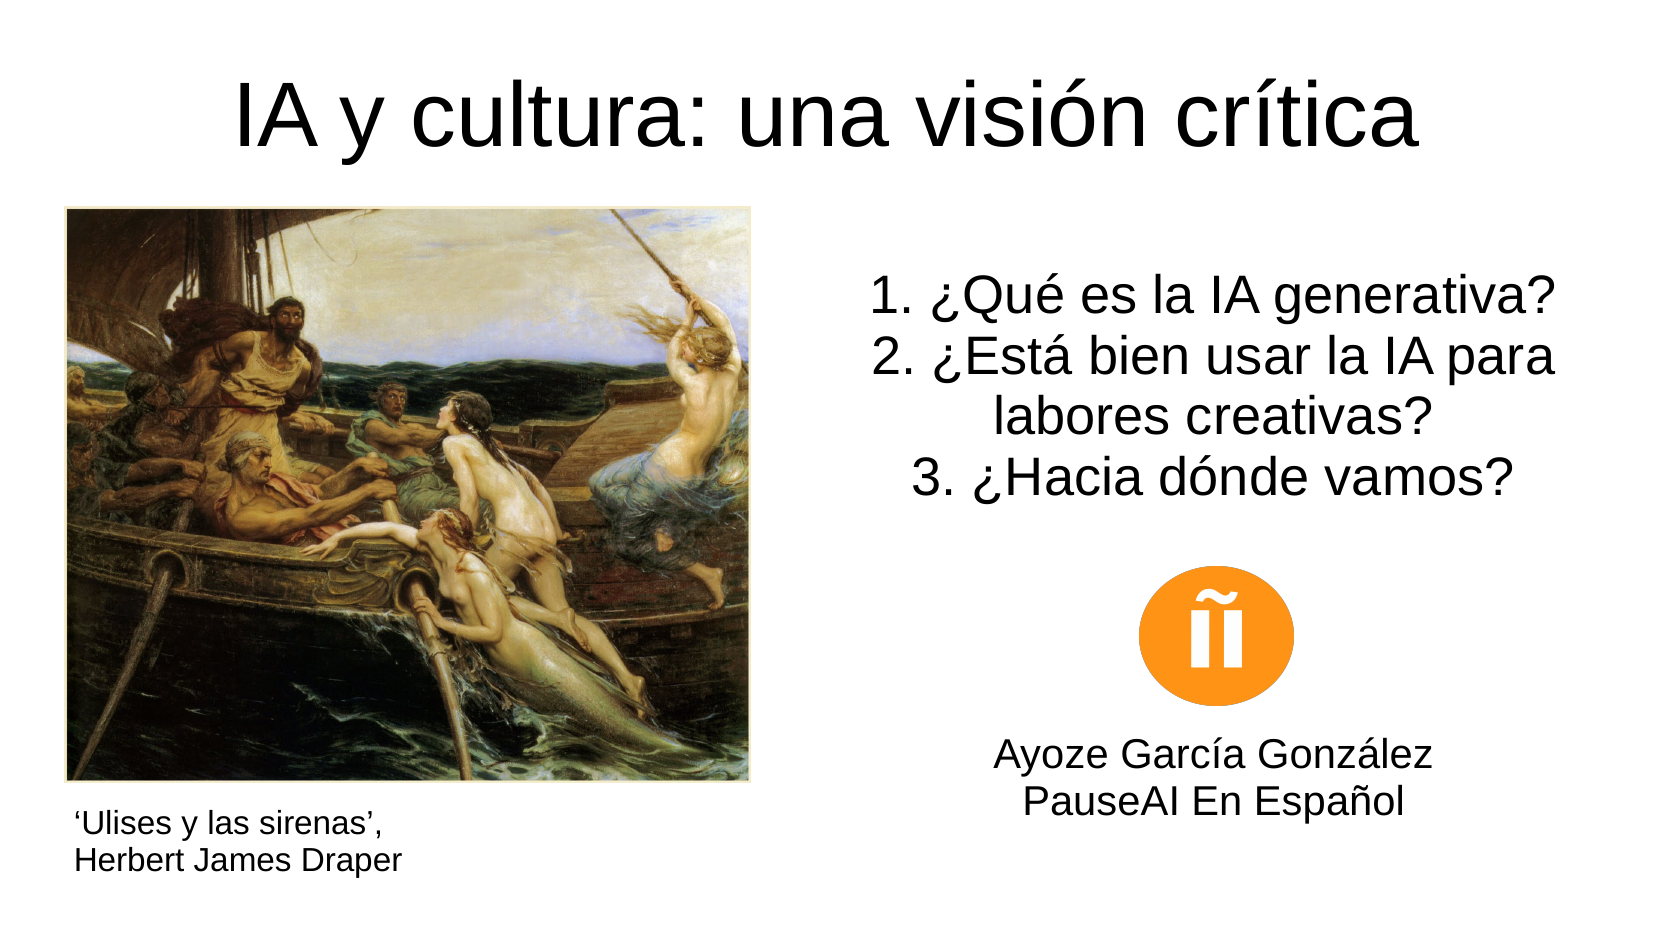

# IA y cultura: una visión crítica
1. ¿Qué es la IA generativa?
2. ¿Está bien usar la IA para labores creativas?
3. ¿Hacia dónde vamos?
Ayoze García González
PauseAI En Español
‘Ulises y las sirenas’,
Herbert James Draper